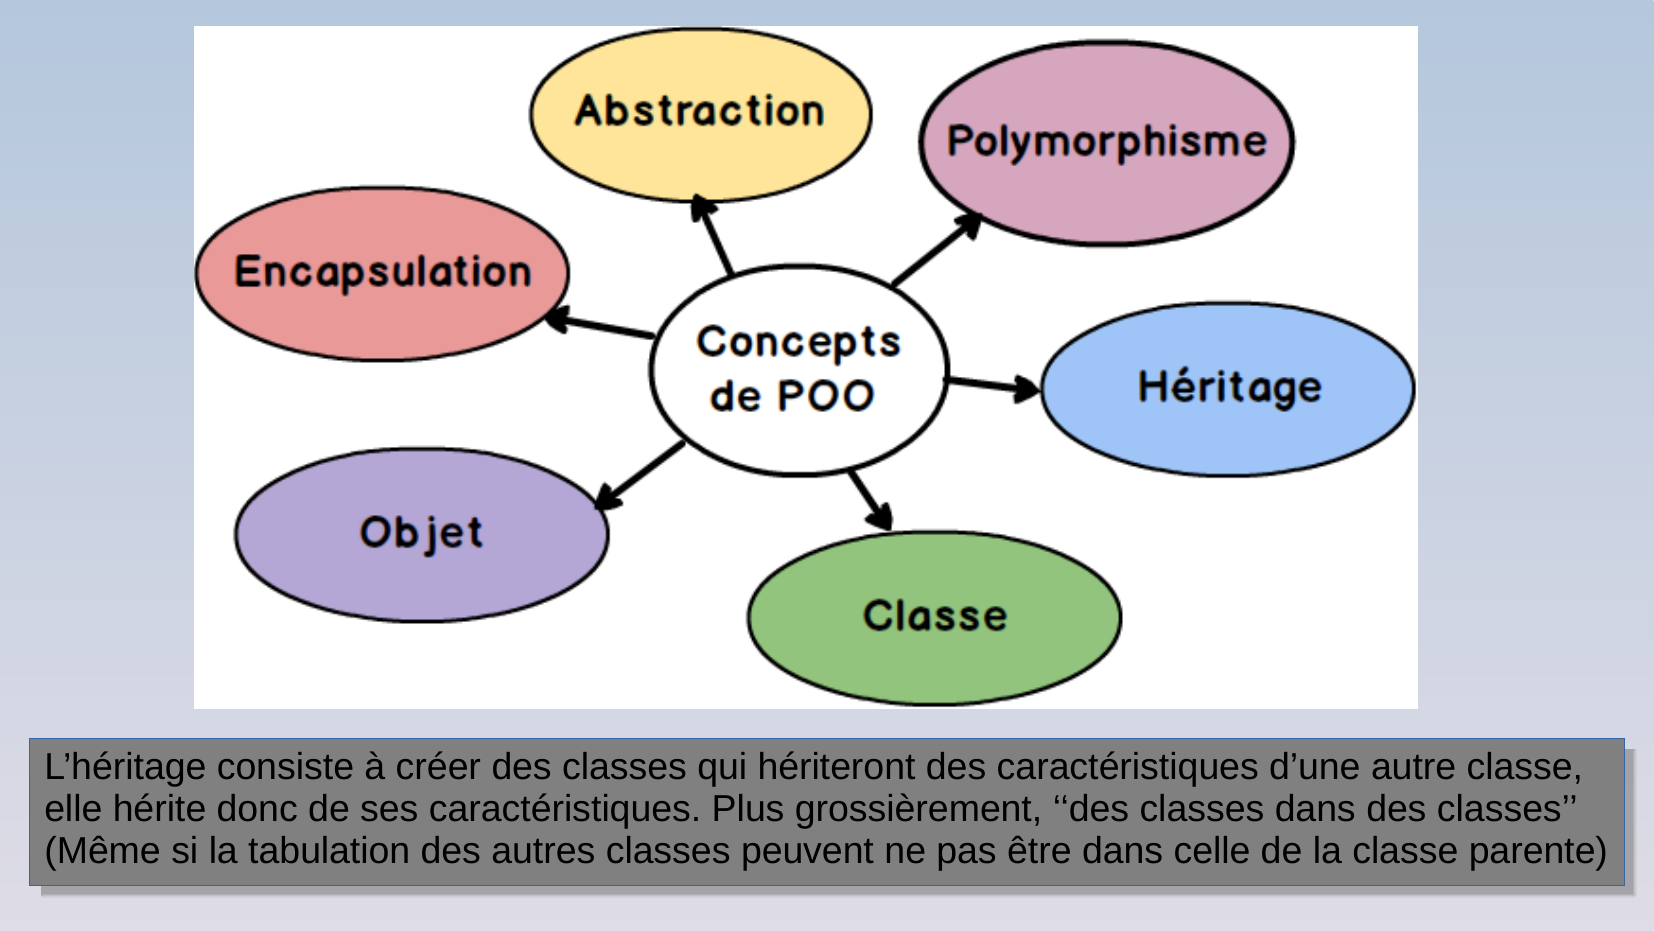

L’héritage consiste à créer des classes qui hériteront des caractéristiques d’une autre classe, elle hérite donc de ses caractéristiques. Plus grossièrement, ‘‘des classes dans des classes’’
(Même si la tabulation des autres classes peuvent ne pas être dans celle de la classe parente)